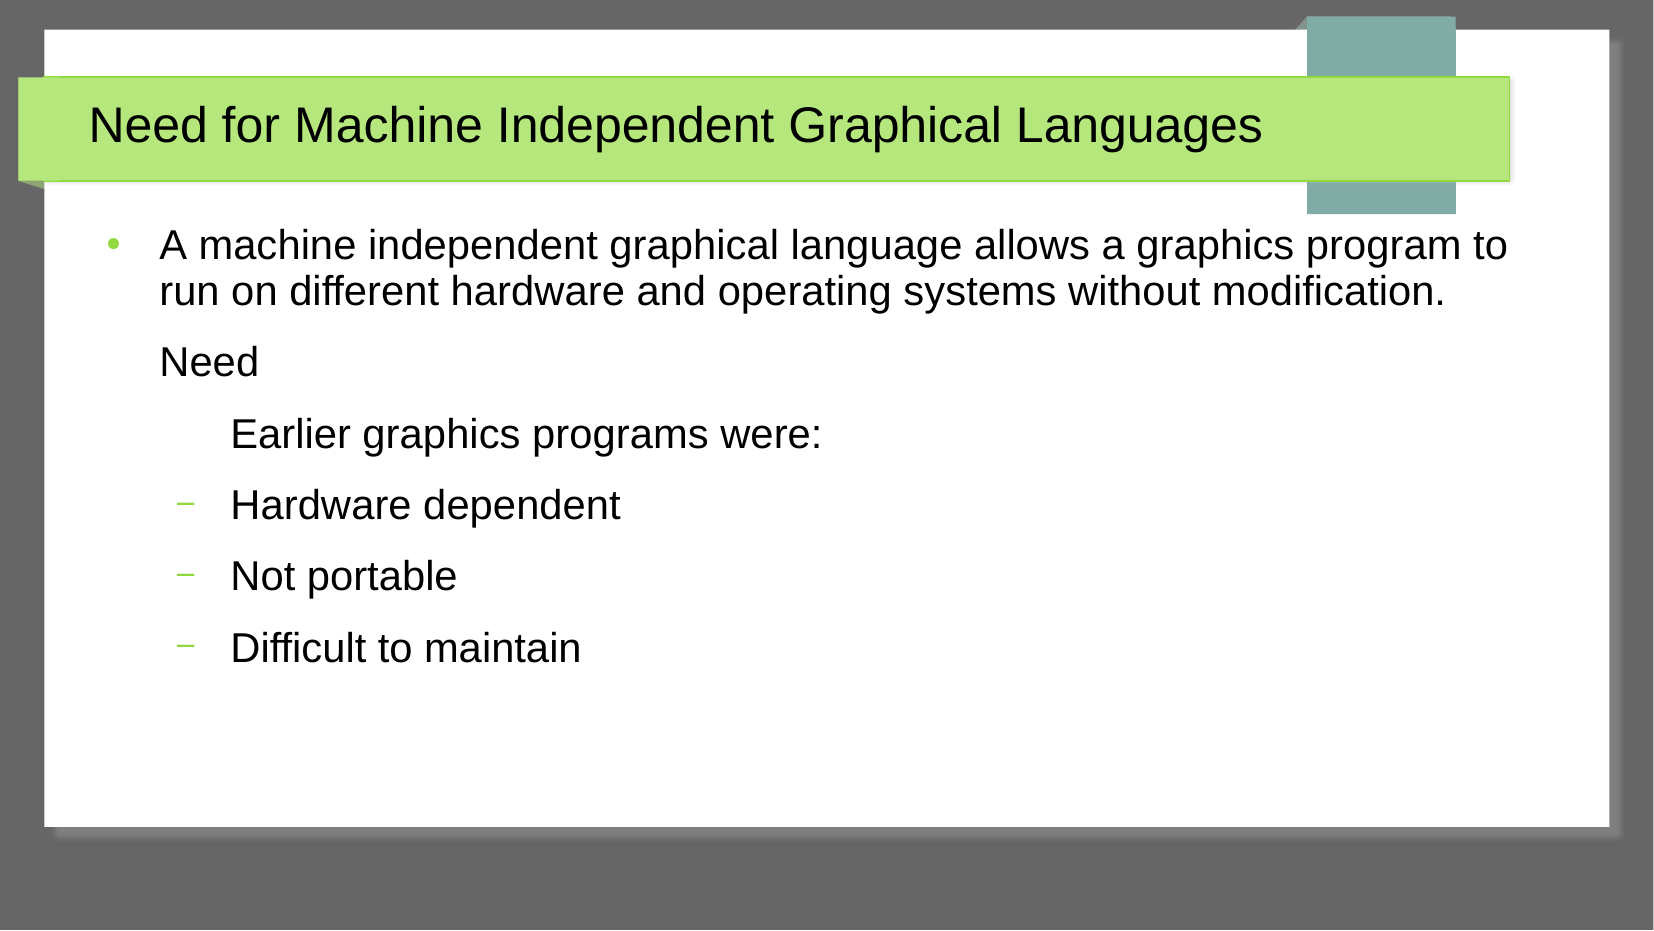

# Need for Machine Independent Graphical Languages
A machine independent graphical language allows a graphics program to run on different hardware and operating systems without modification.
Need
Earlier graphics programs were:
Hardware dependent
Not portable
Difficult to maintain